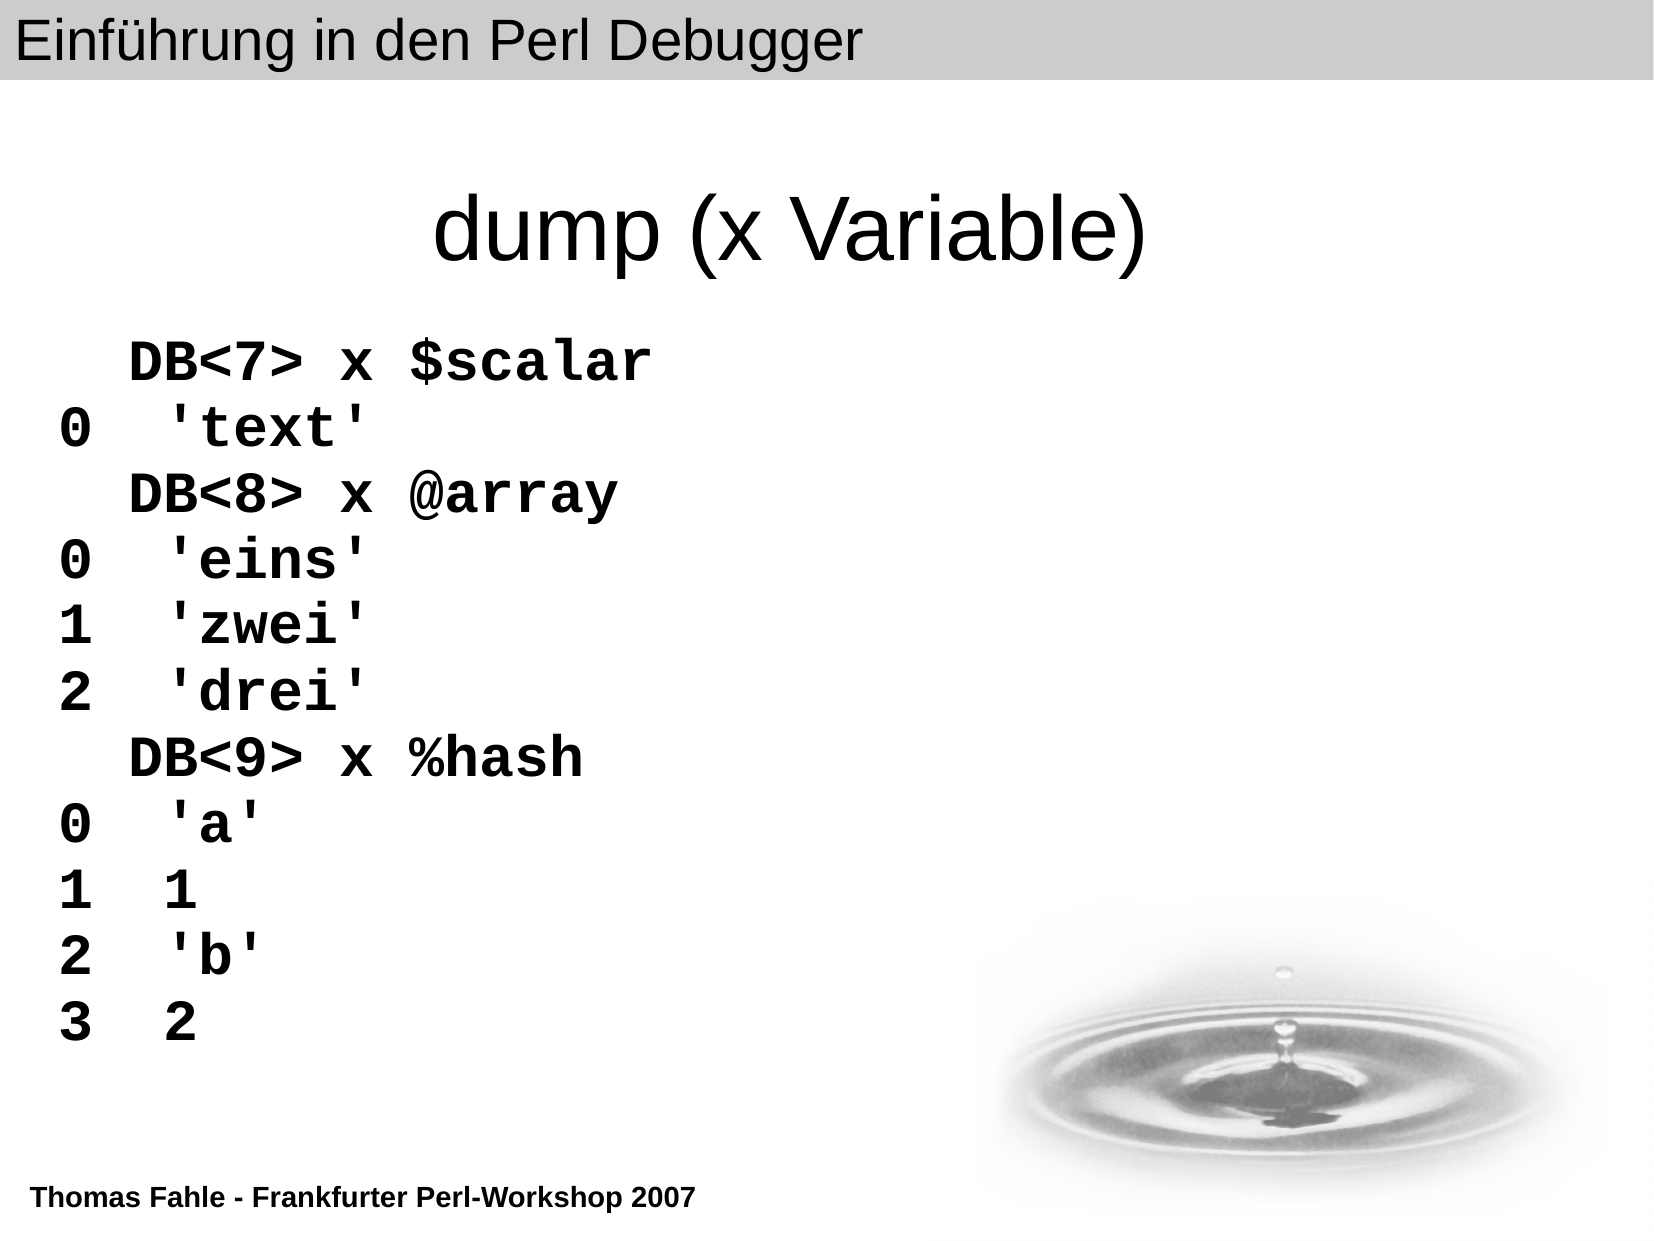

# dump (x Variable)
 DB<7> x $scalar
0 'text'
 DB<8> x @array
0 'eins'
1 'zwei'
2 'drei'
 DB<9> x %hash
0 'a'
1 1
2 'b'
3 2